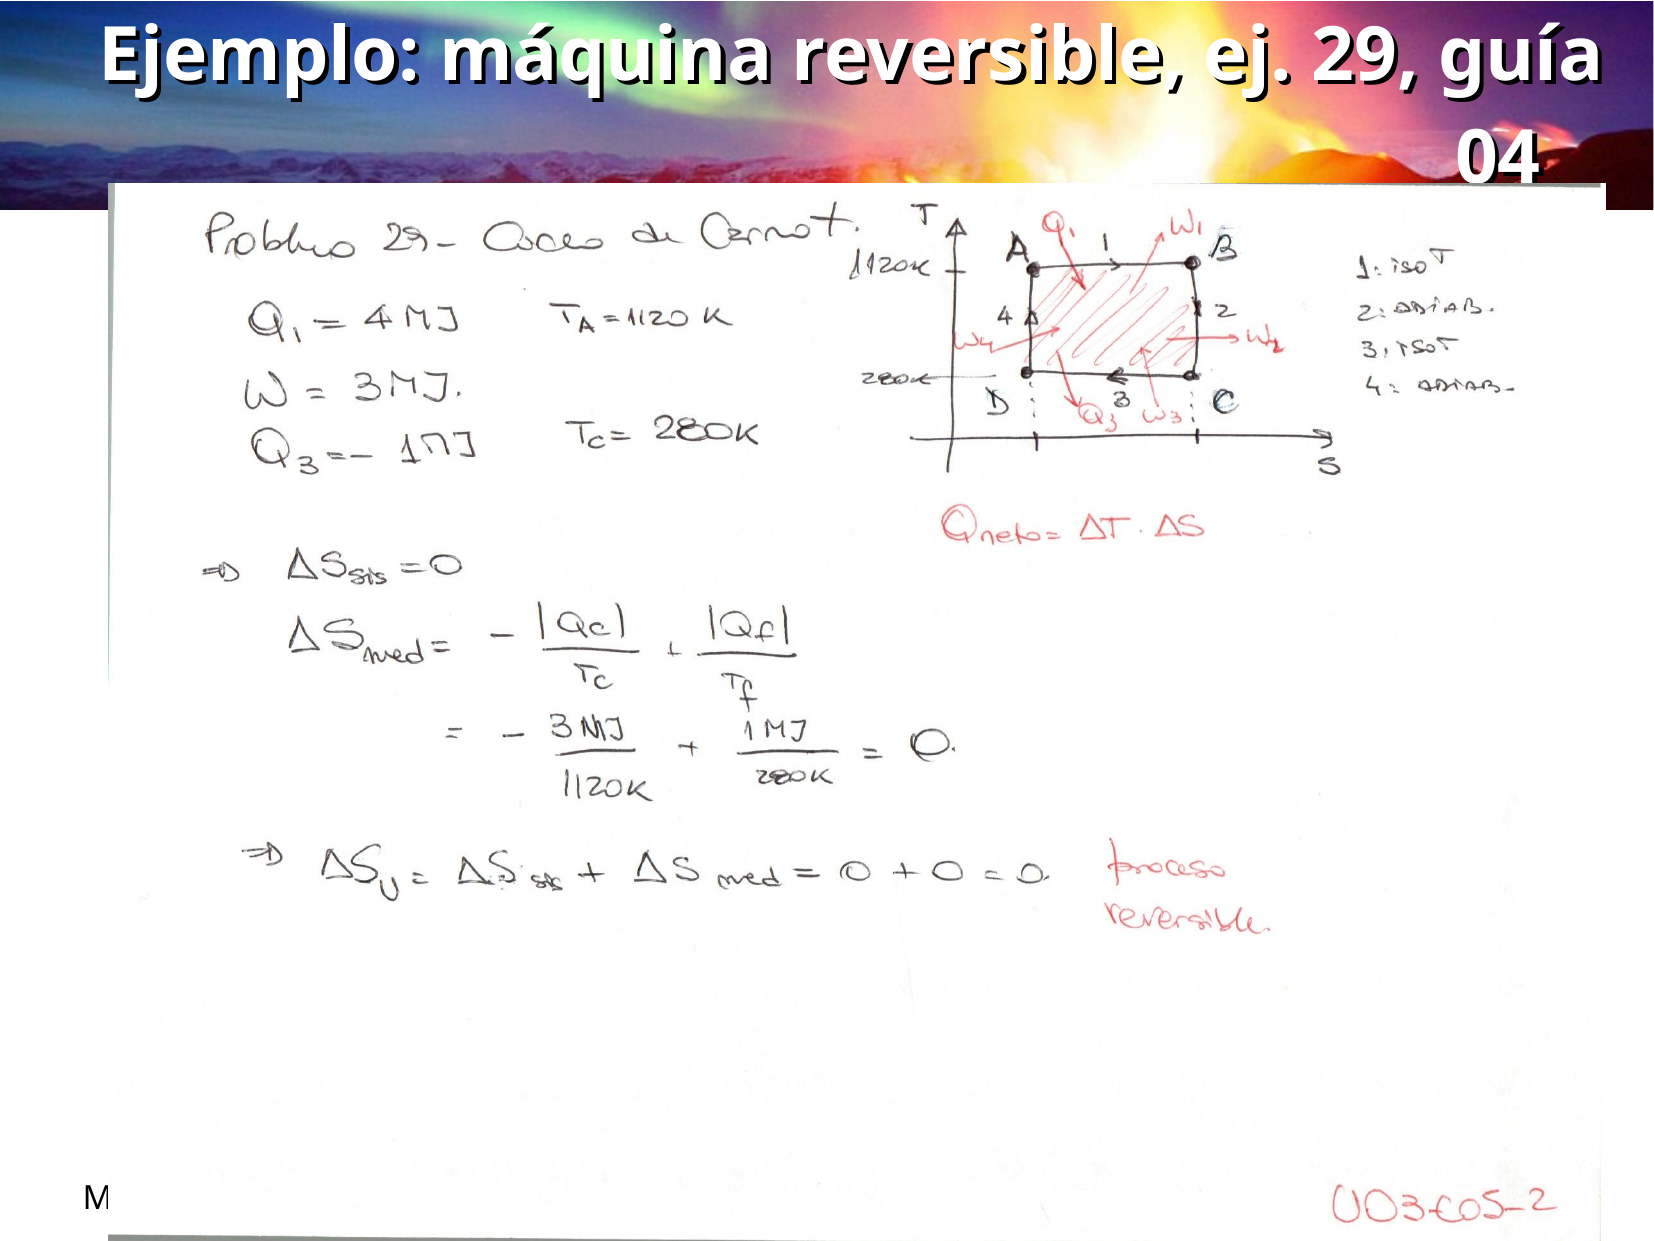

# Ejemplo: máquina reversible, ej. 29, guía 04
May 19, 2020
H. Asorey - F3B 2020
13